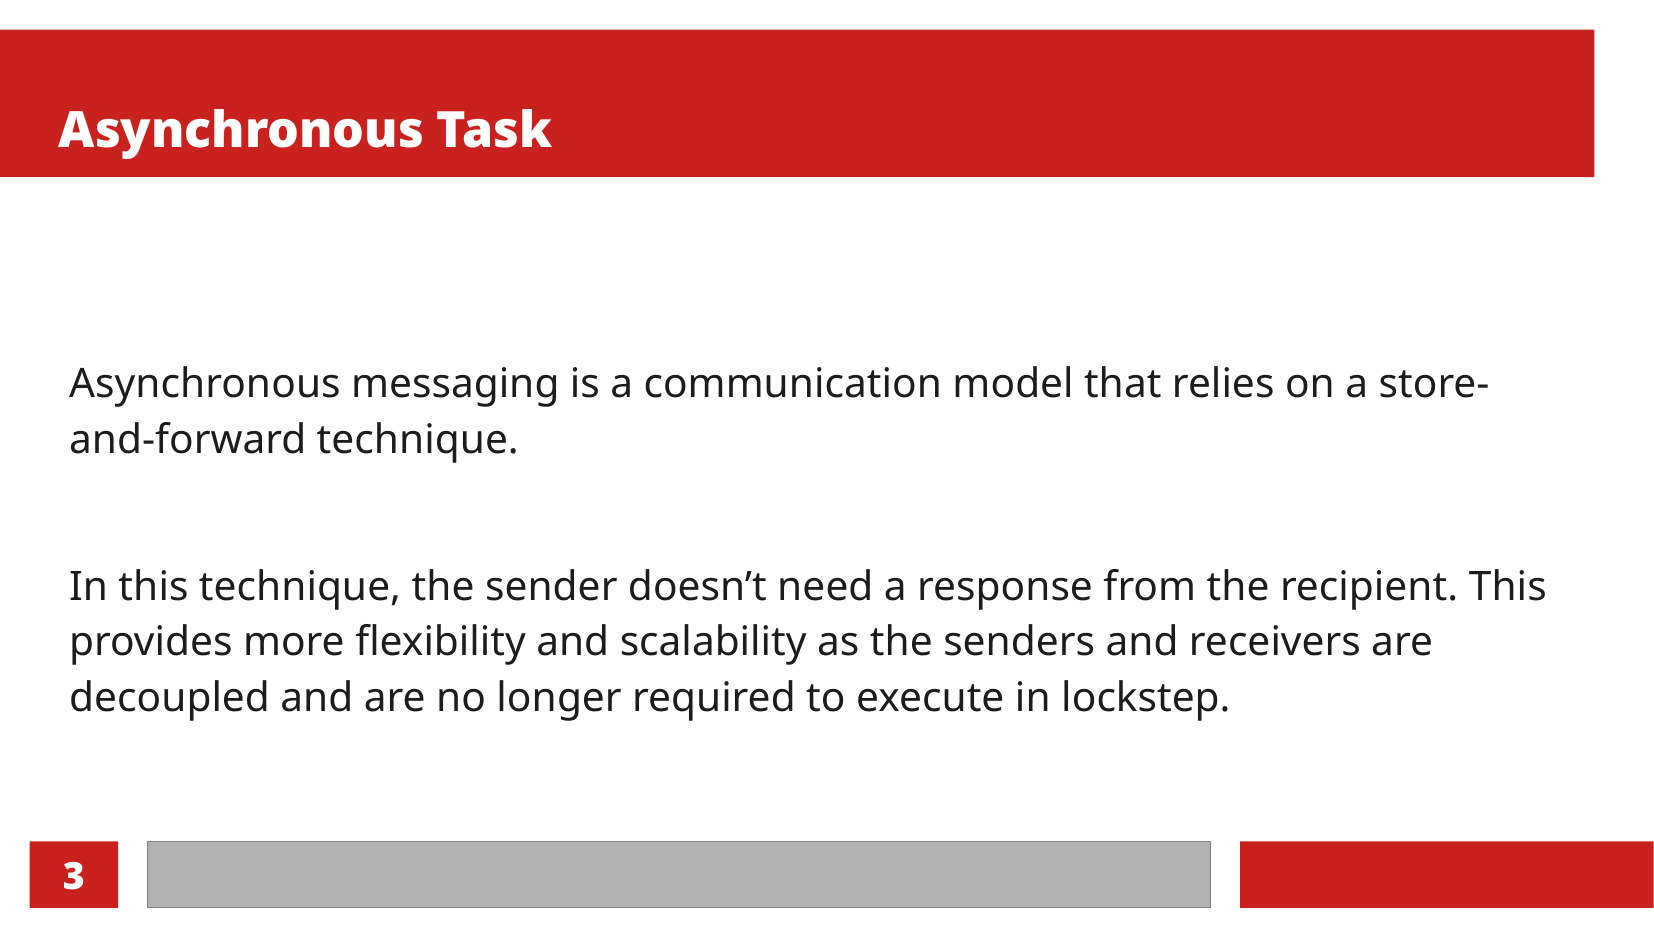

# Asynchronous Task
Asynchronous messaging is a communication model that relies on a store-and-forward technique.
In this technique, the sender doesn’t need a response from the recipient. This provides more flexibility and scalability as the senders and receivers are decoupled and are no longer required to execute in lockstep.
3